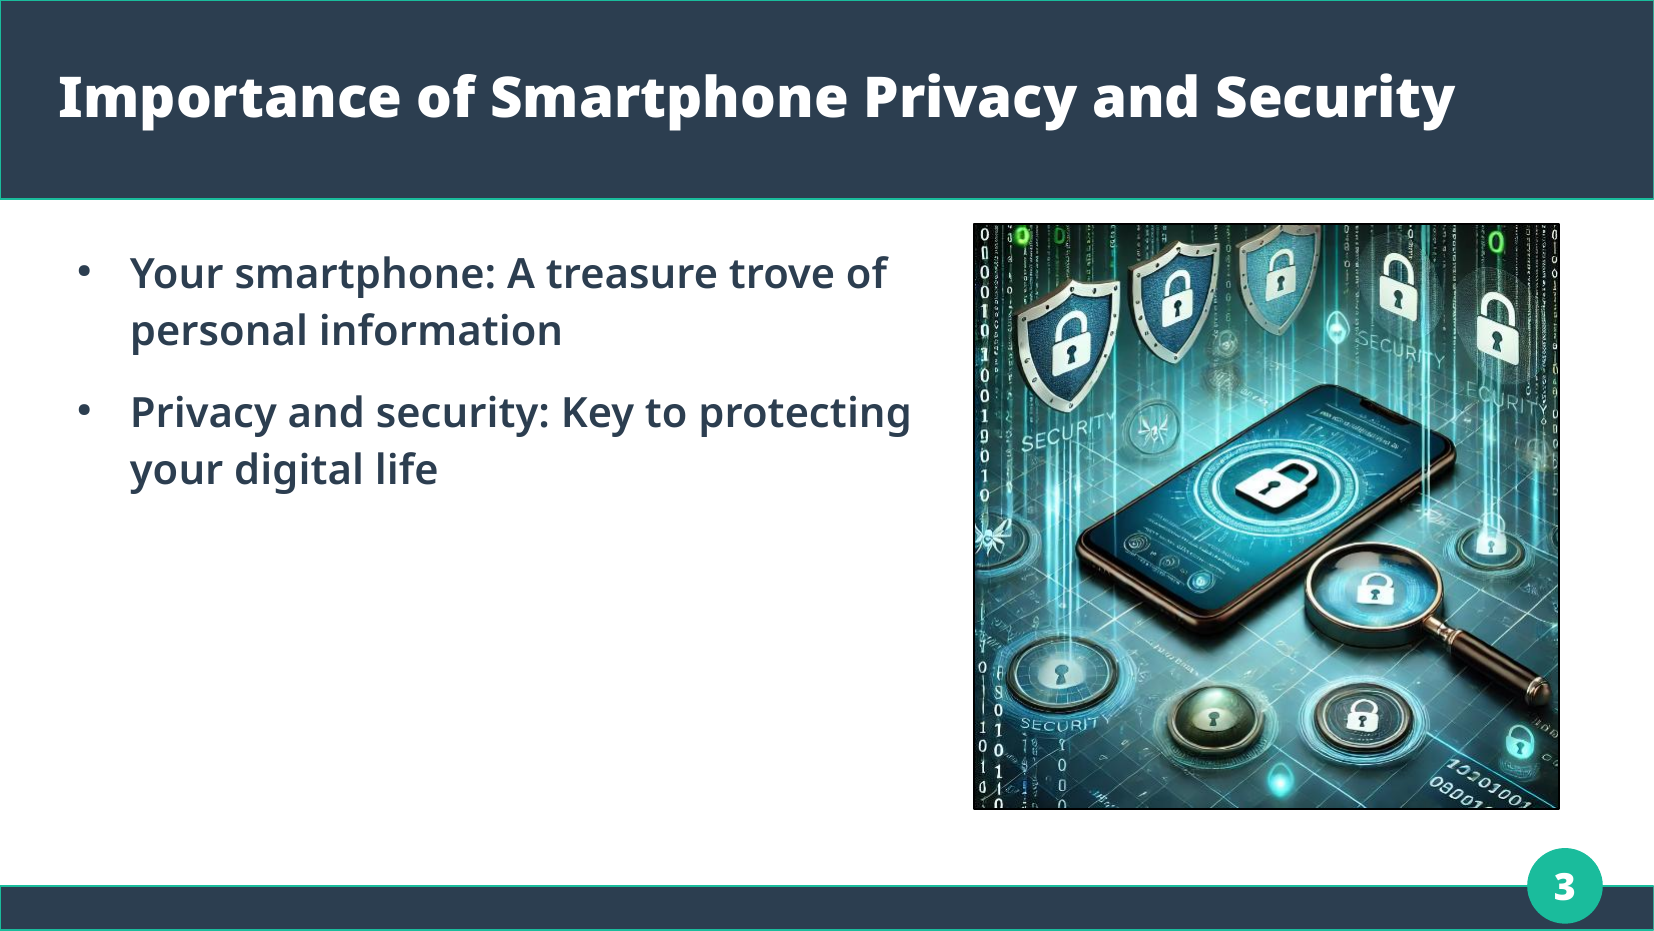

# Importance of Smartphone Privacy and Security
Your smartphone: A treasure trove of personal information
Privacy and security: Key to protecting your digital life
3